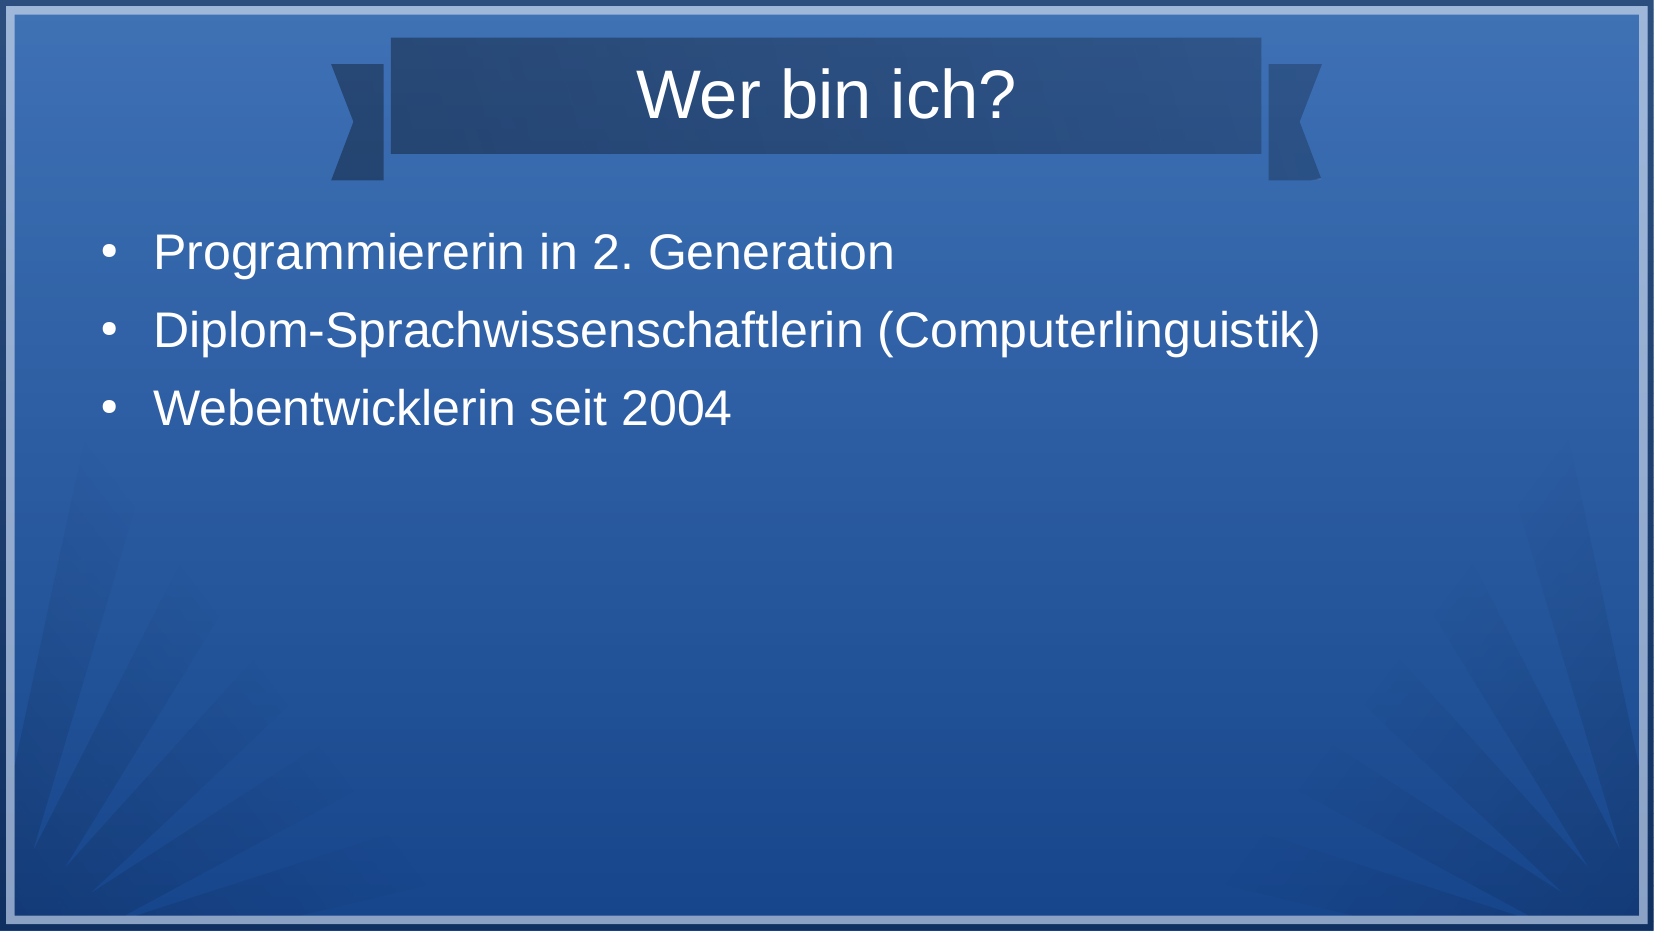

# Wer bin ich?
Programmiererin in 2. Generation
Diplom-Sprachwissenschaftlerin (Computerlinguistik)
Webentwicklerin seit 2004